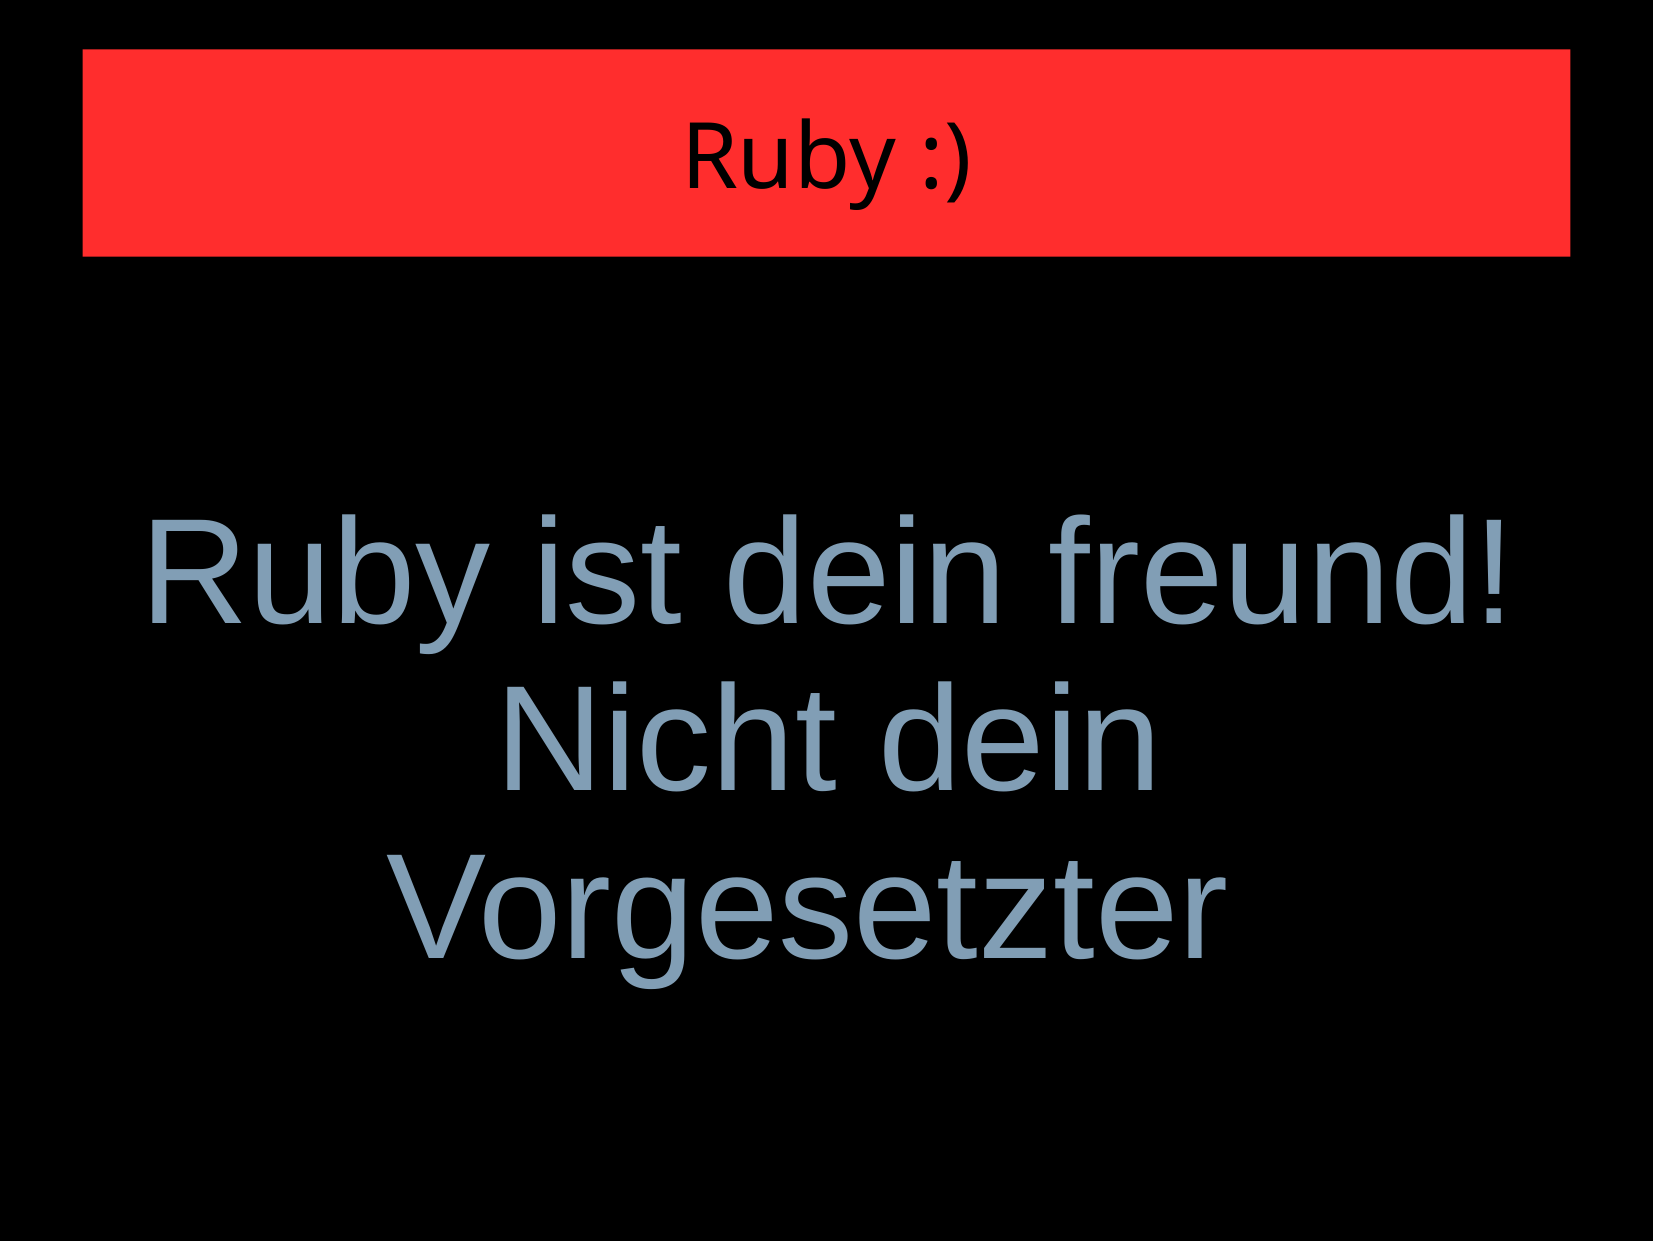

# Ruby :)
Ruby ist dein freund!
Nicht dein Vorgesetzter